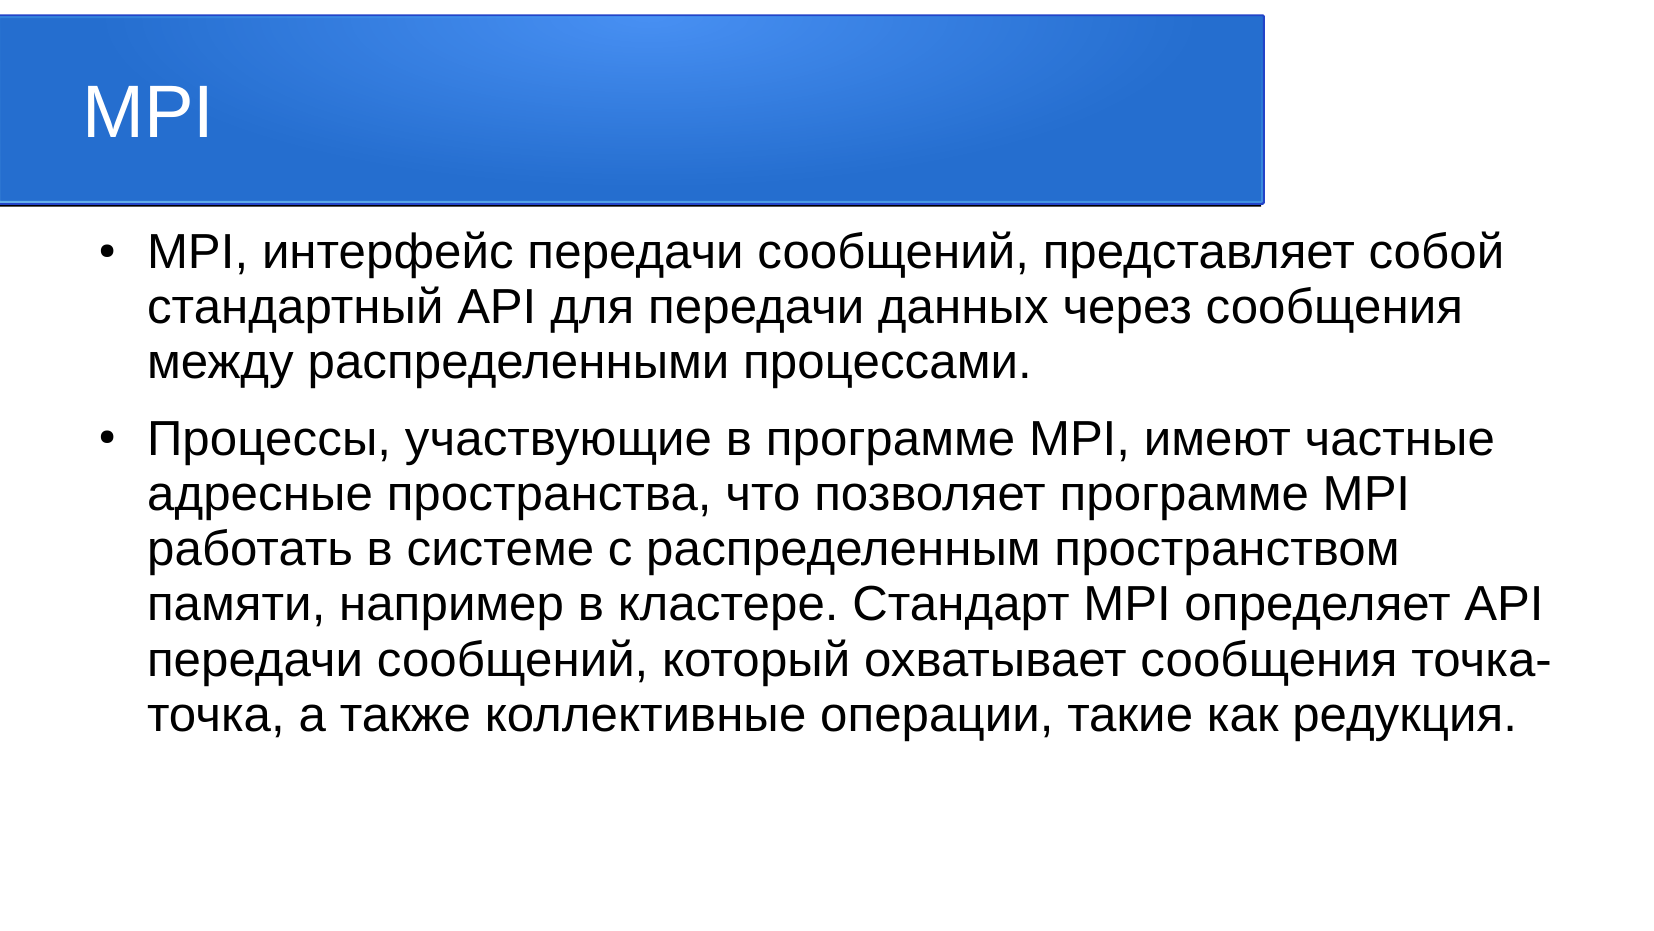

# MPI
MPI, интерфейс передачи сообщений, представляет собой стандартный API для передачи данных через сообщения между распределенными процессами.
Процессы, участвующие в программе MPI, имеют частные адресные пространства, что позволяет программе MPI работать в системе с распределенным пространством памяти, например в кластере. Стандарт MPI определяет API передачи сообщений, который охватывает сообщения точка-точка, а также коллективные операции, такие как редукция.